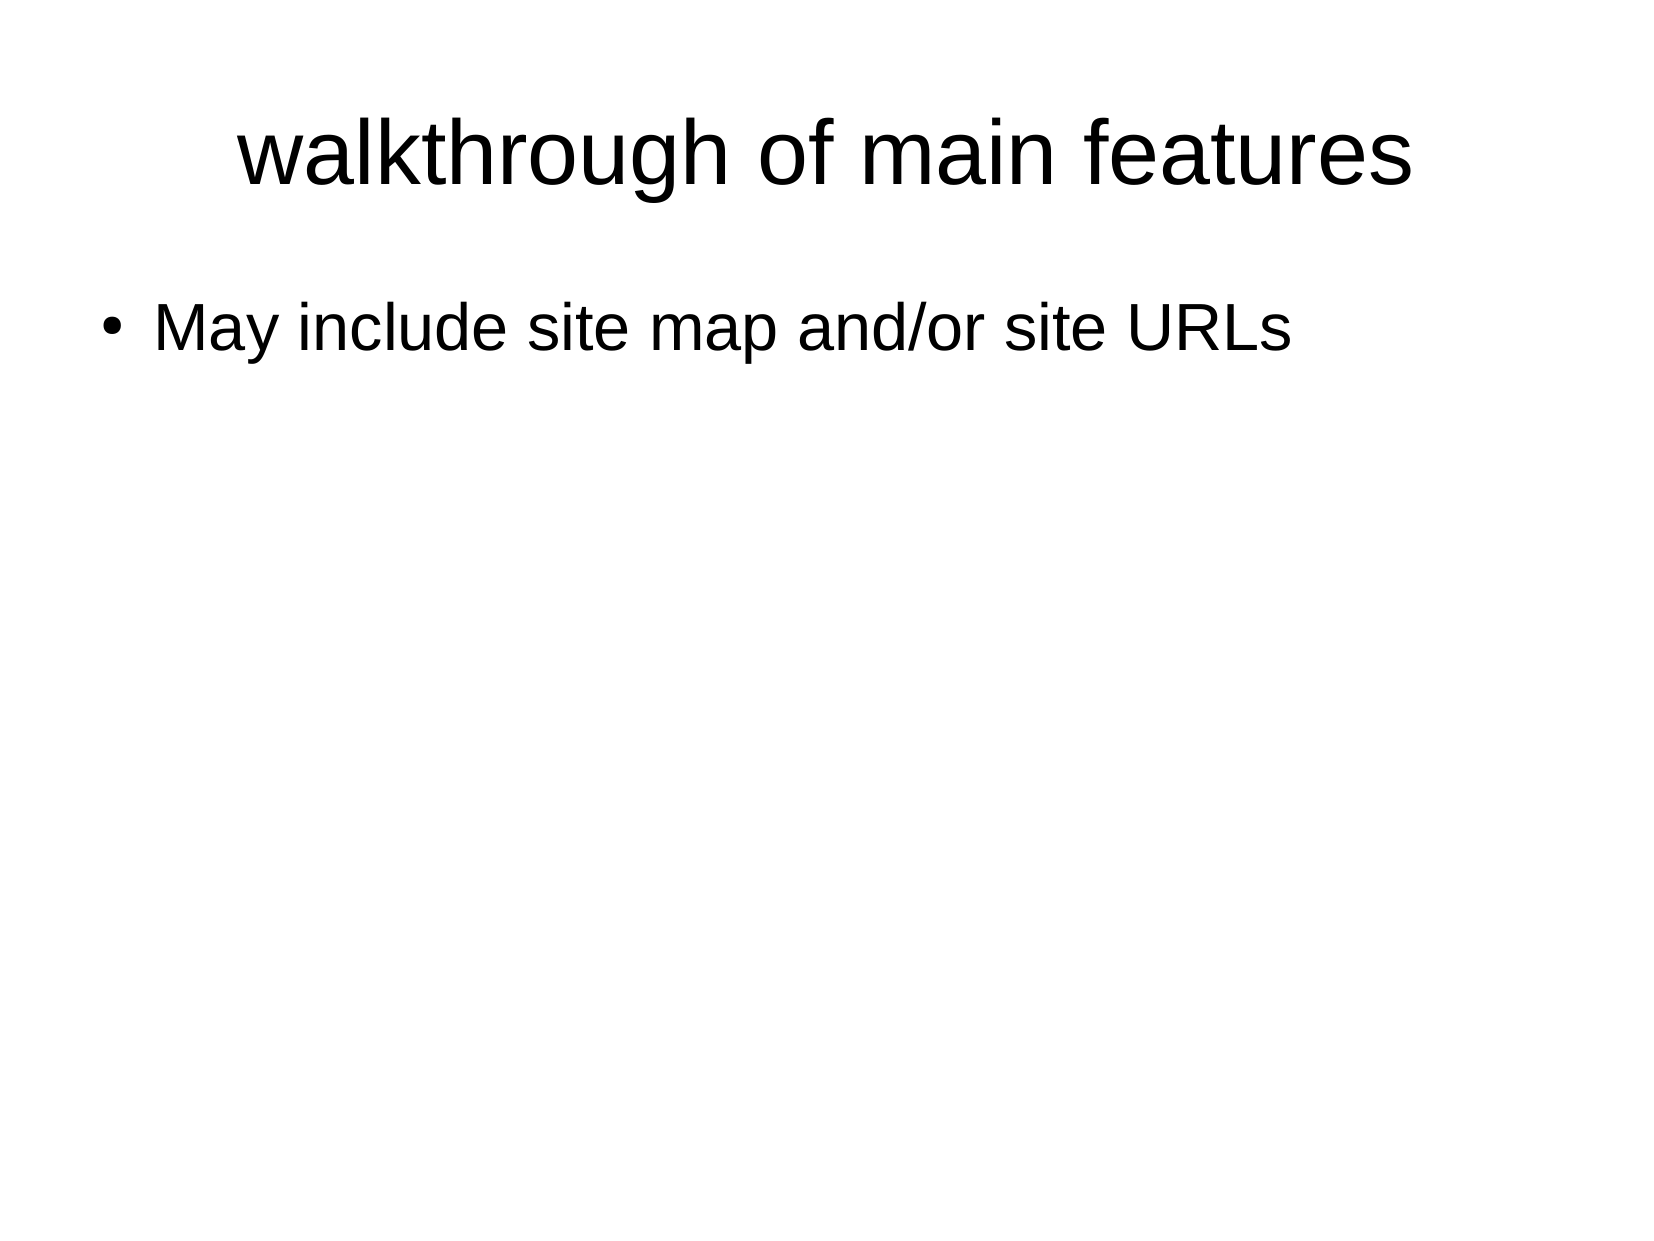

# walkthrough of main features
May include site map and/or site URLs